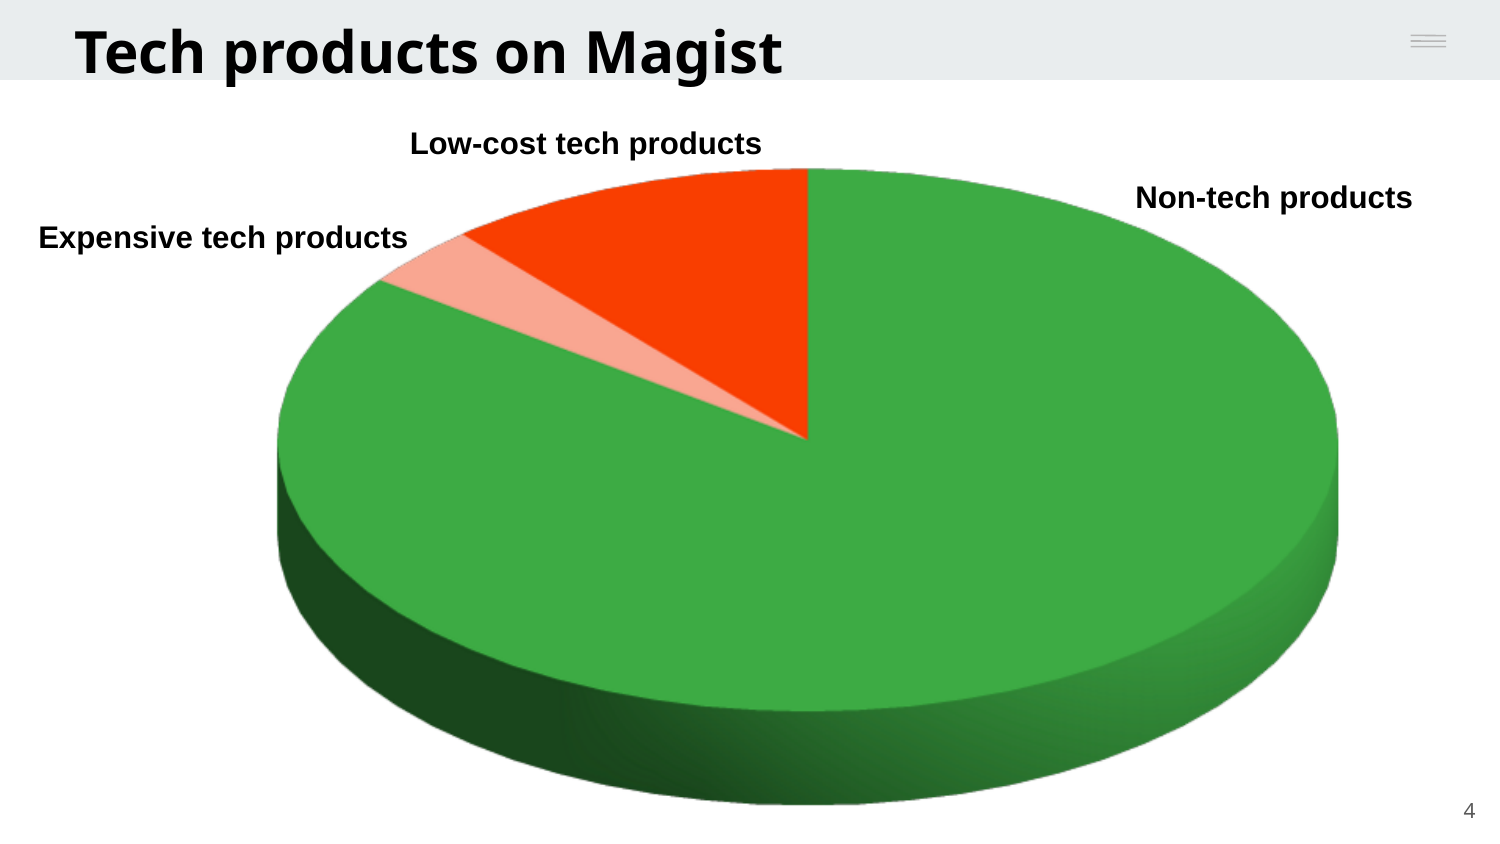

# Tech products on Magist
Low-cost tech products
Non-tech products
Expensive tech products